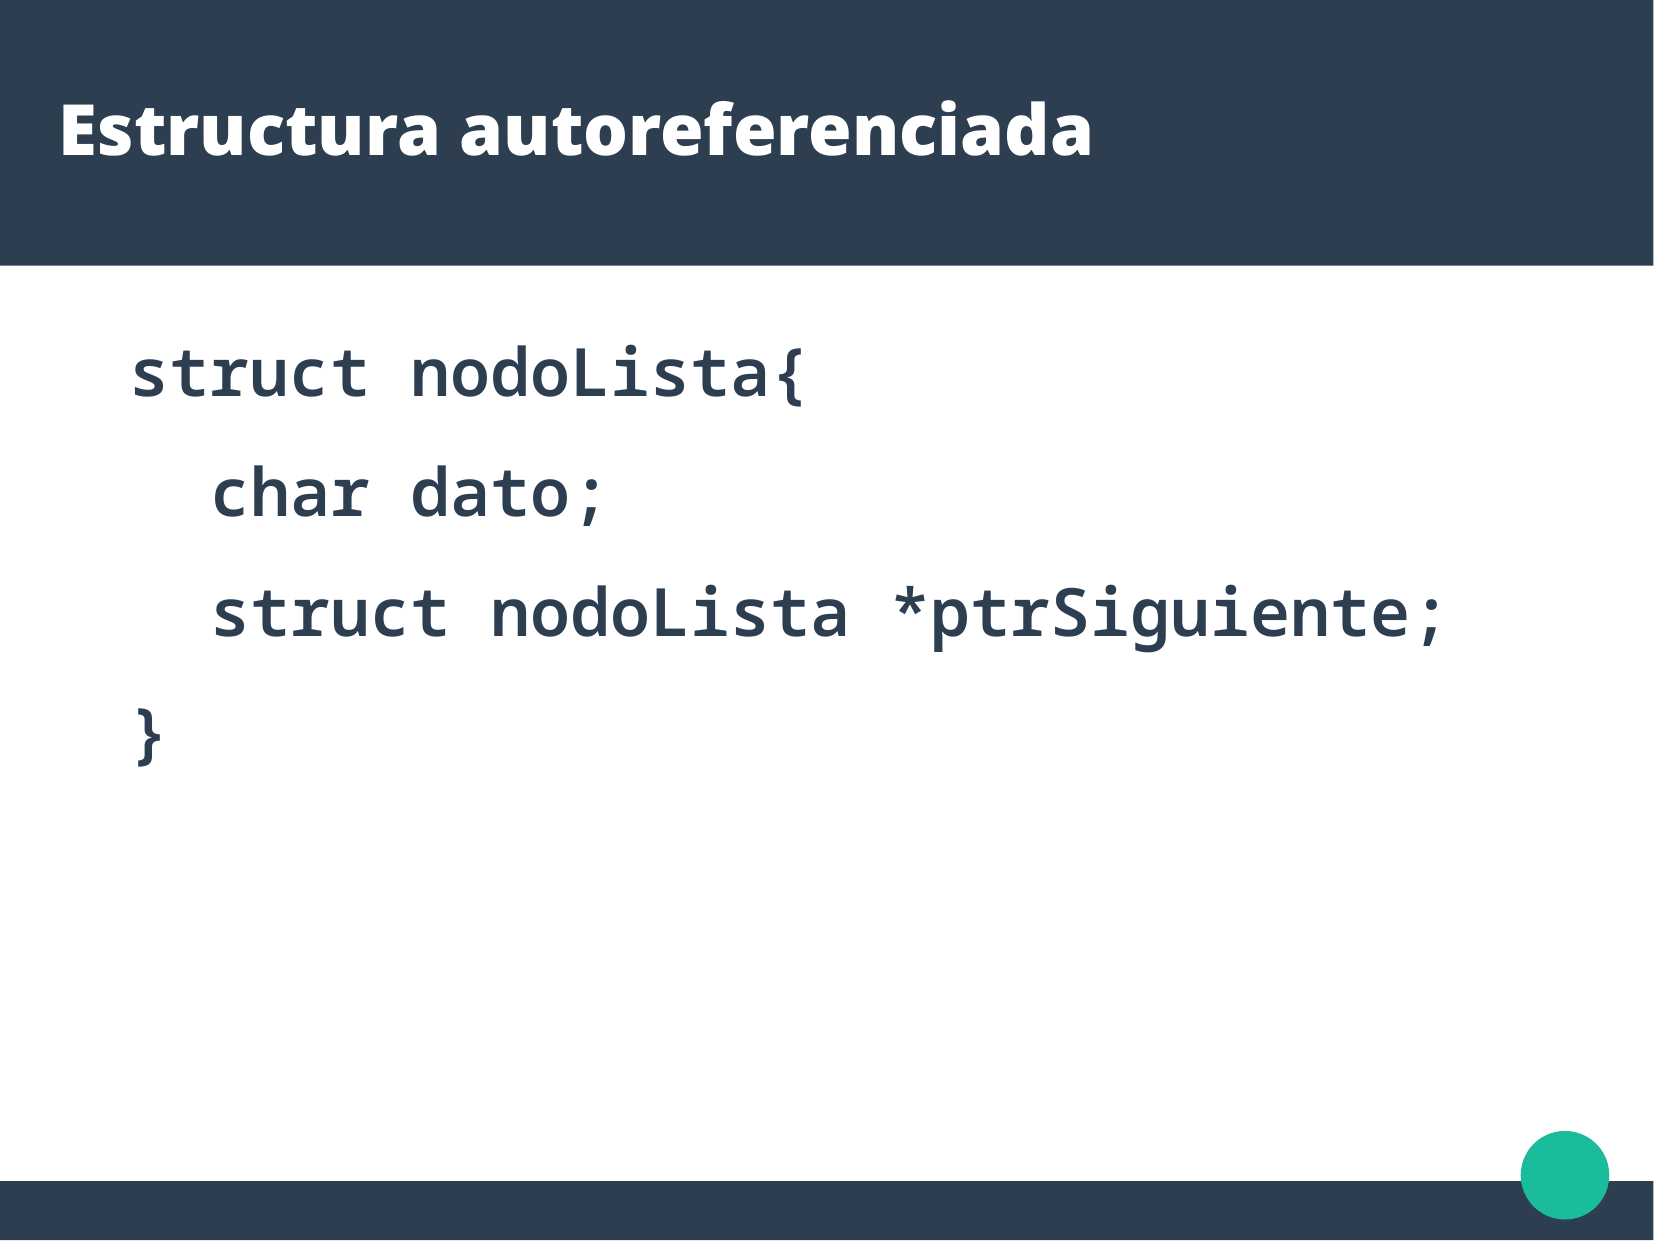

# Estructura autoreferenciada
struct nodoLista{
 char dato;
 struct nodoLista *ptrSiguiente;
}